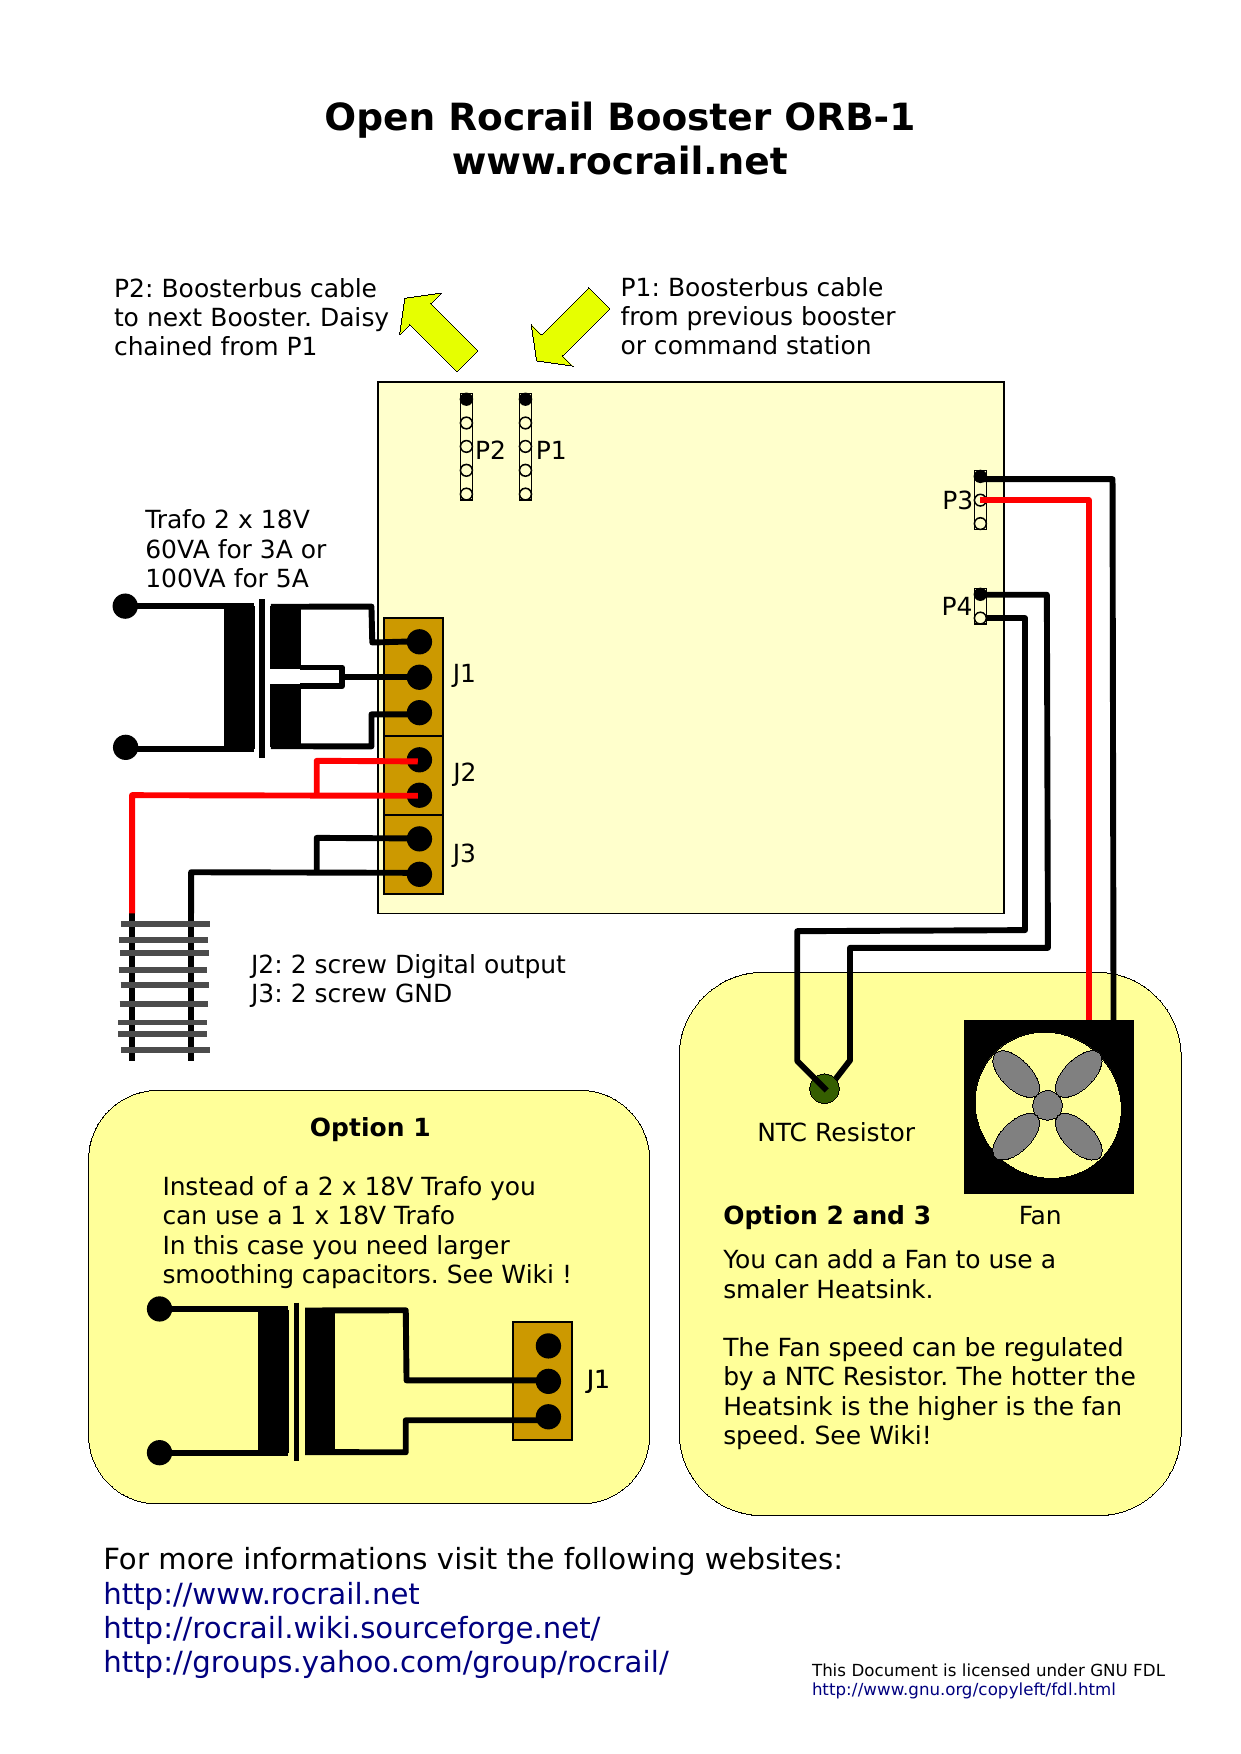

Open Rocrail Booster ORB-1
www.rocrail.net
P1: Boosterbus cable from previous booster or command station
P2: Boosterbus cable to next Booster. Daisy chained from P1
P2
P1
P3
Trafo 2 x 18V 60VA for 3A or 100VA for 5A
P4
J1
J2
J3
J2: 2 screw Digital output
J3: 2 screw GND
Option 1
NTC Resistor
Instead of a 2 x 18V Trafo you can use a 1 x 18V Trafo
In this case you need larger smoothing capacitors. See Wiki !
Option 2 and 3
Fan
You can add a Fan to use a smaler Heatsink.
The Fan speed can be regulated by a NTC Resistor. The hotter the Heatsink is the higher is the fan speed. See Wiki!
J1
J1
For more informations visit the following websites:
http://www.rocrail.net
http://rocrail.wiki.sourceforge.net/
http://groups.yahoo.com/group/rocrail/
This Document is licensed under GNU FDL
http://www.gnu.org/copyleft/fdl.html